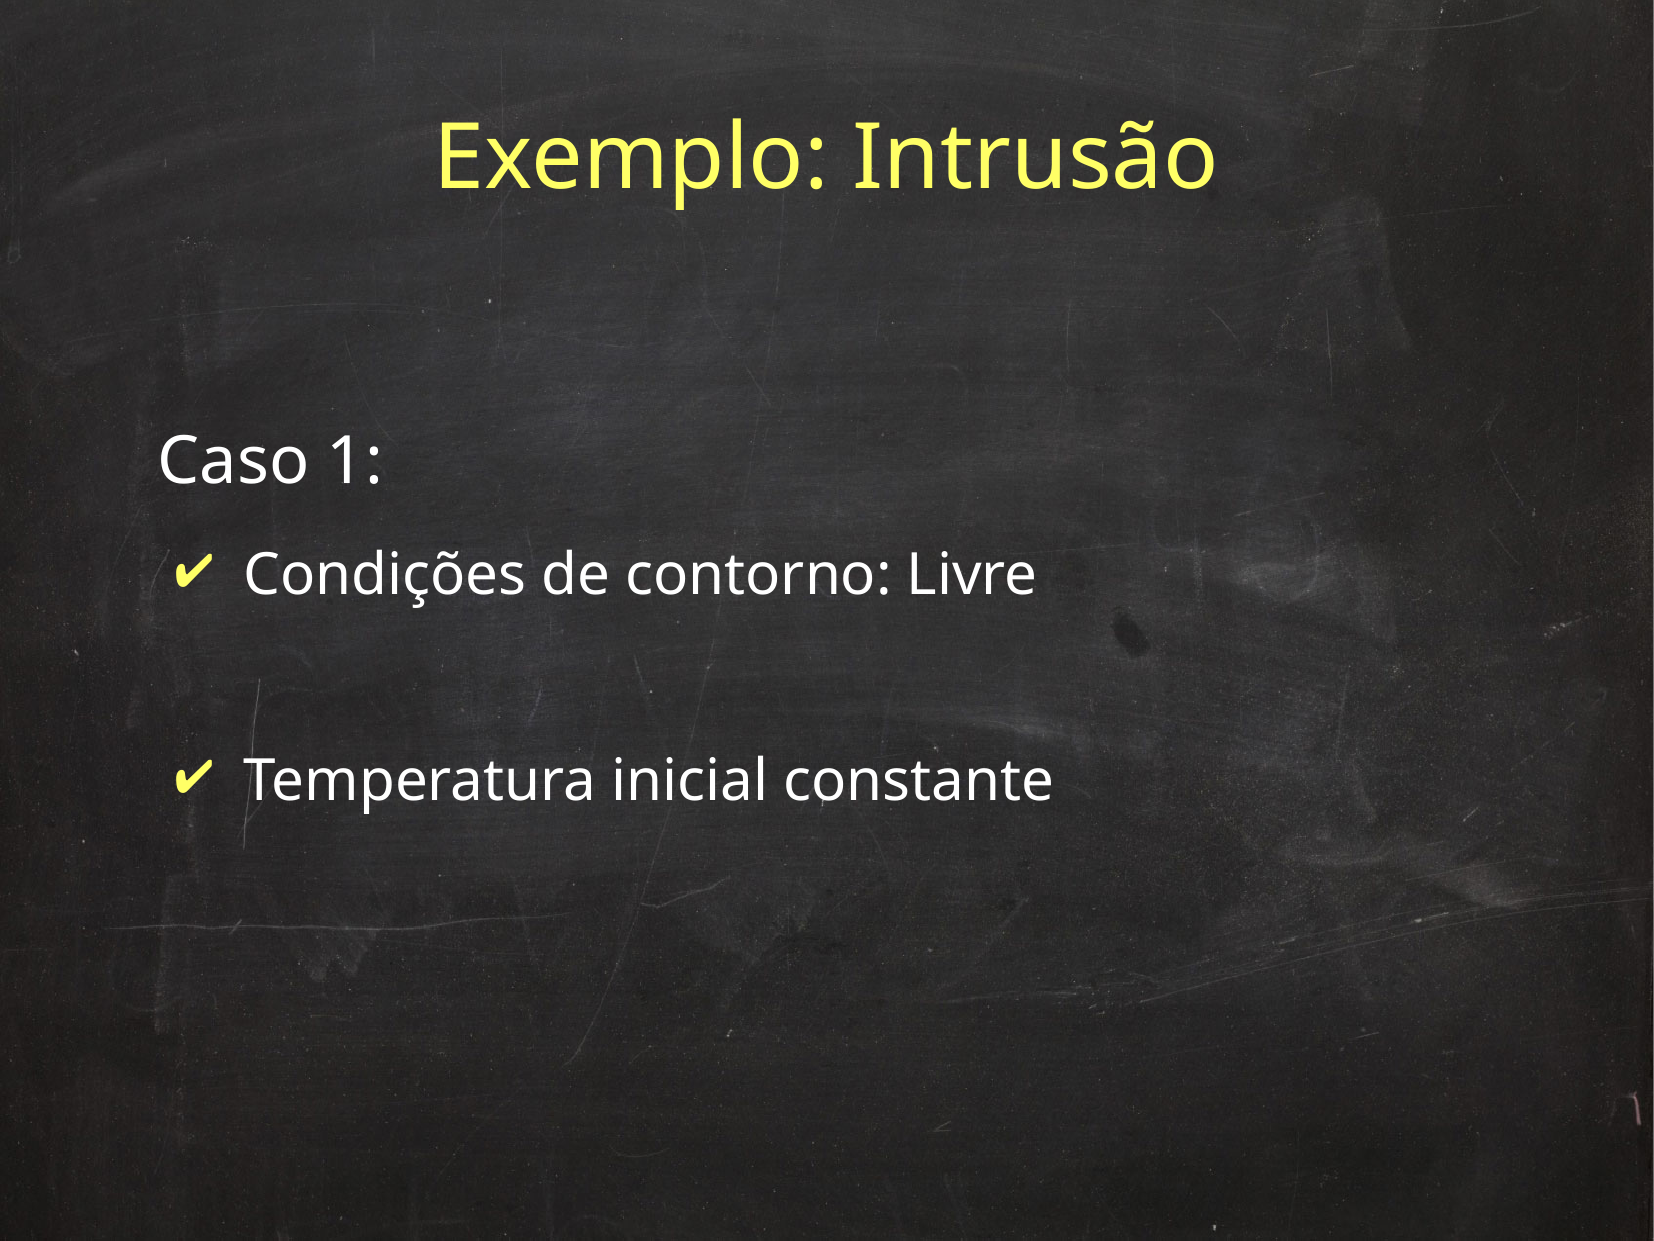

# Exemplo: Intrusão
Caso 1:
 Condições de contorno: Livre
 Temperatura inicial constante